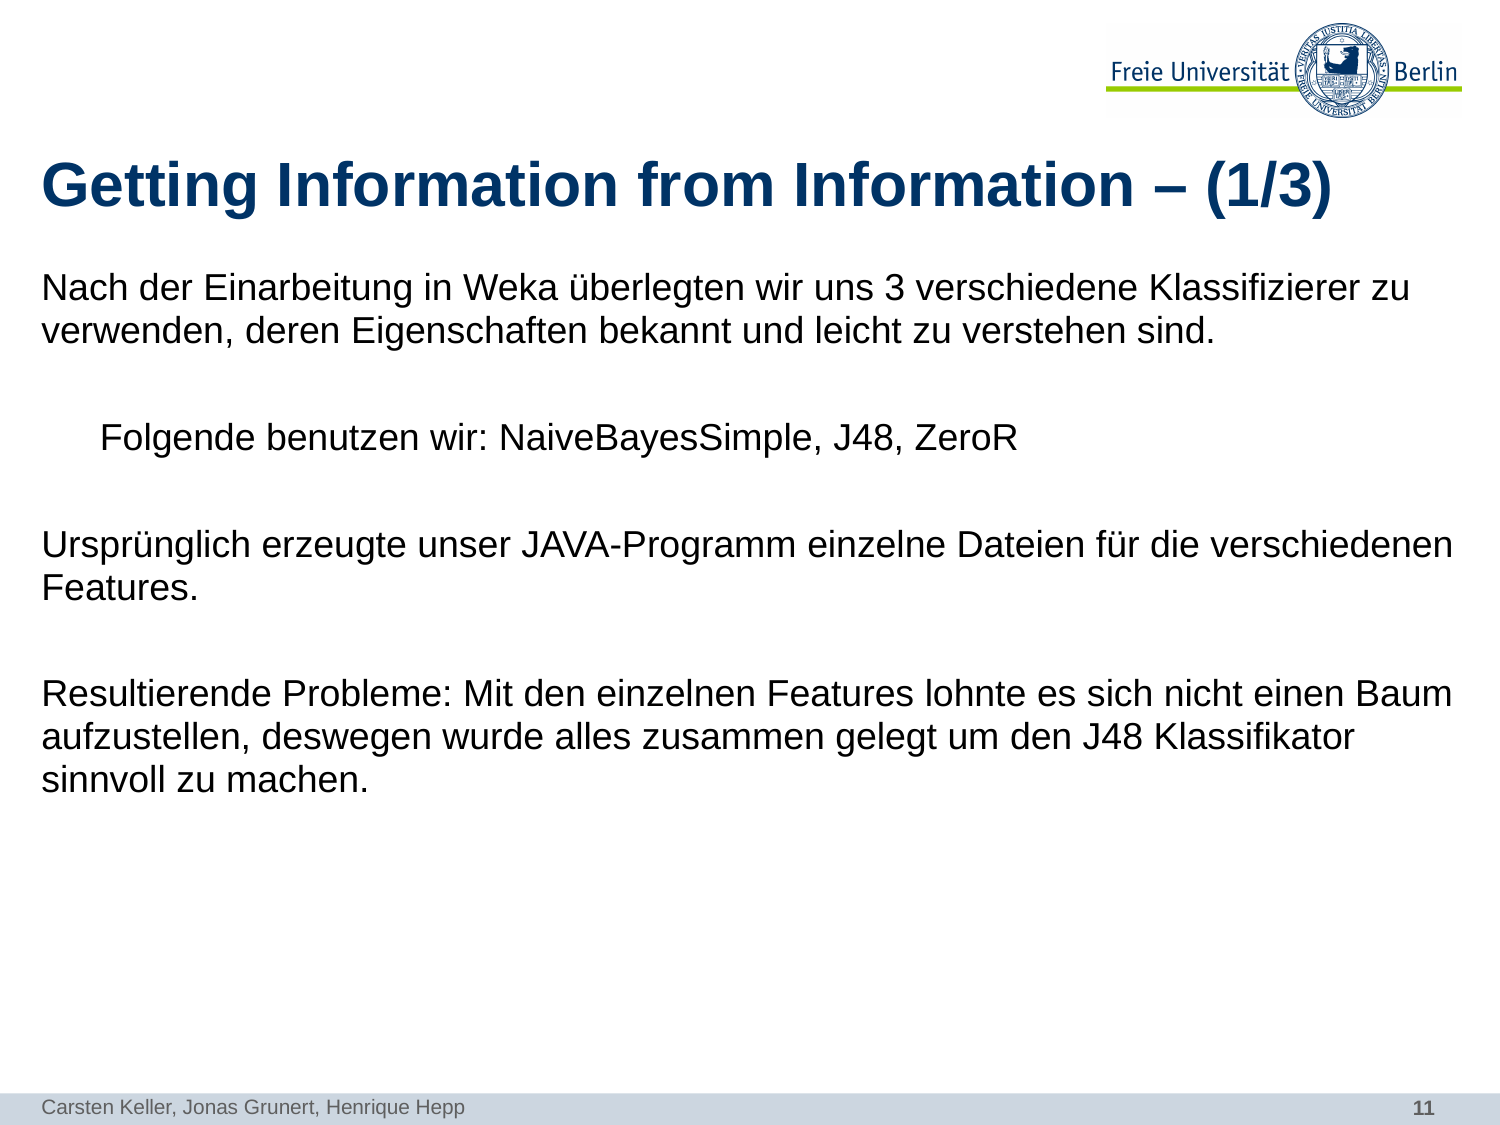

# Getting Information from Information – (1/3)
Nach der Einarbeitung in Weka überlegten wir uns 3 verschiedene Klassifizierer zu verwenden, deren Eigenschaften bekannt und leicht zu verstehen sind.
Folgende benutzen wir: NaiveBayesSimple, J48, ZeroR
Ursprünglich erzeugte unser JAVA-Programm einzelne Dateien für die verschiedenen Features.
Resultierende Probleme: Mit den einzelnen Features lohnte es sich nicht einen Baum aufzustellen, deswegen wurde alles zusammen gelegt um den J48 Klassifikator sinnvoll zu machen.